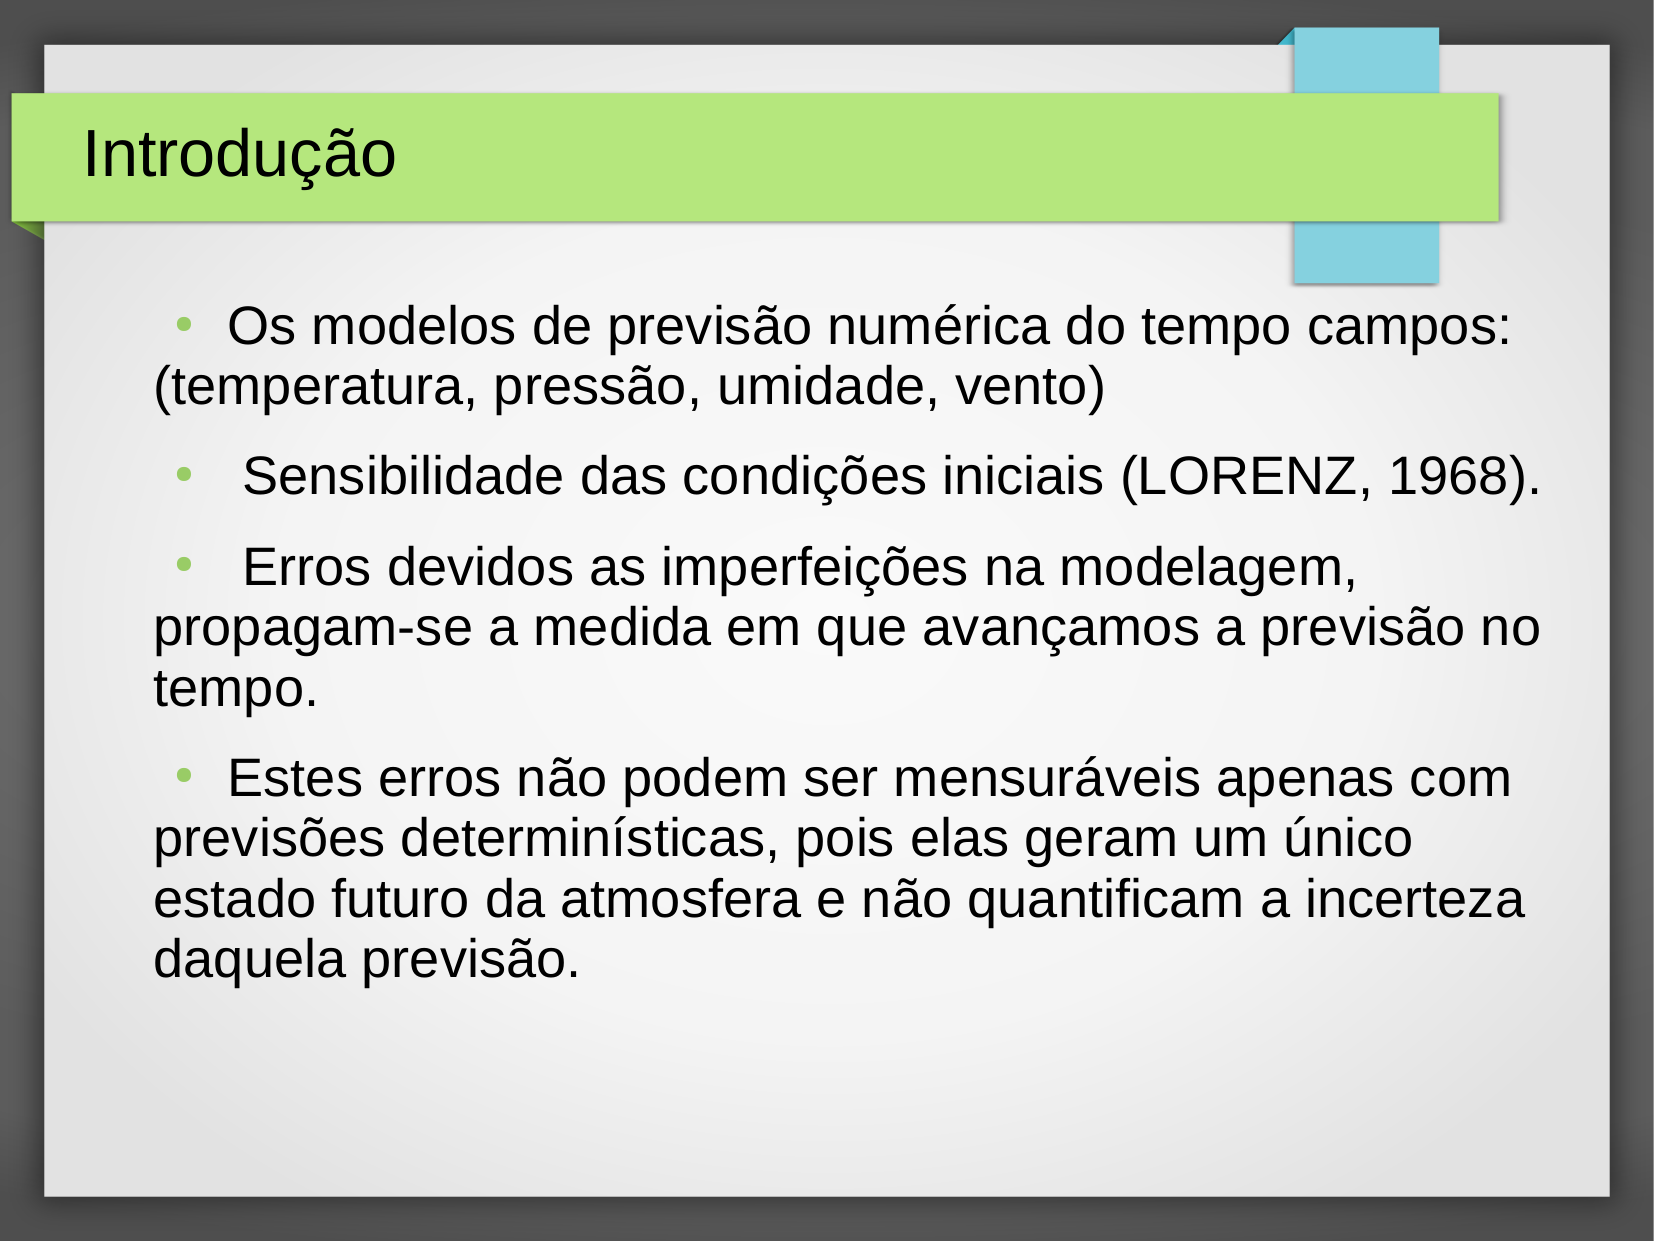

# Introdução
Os modelos de previsão numérica do tempo campos: (temperatura, pressão, umidade, vento)
 Sensibilidade das condições iniciais (LORENZ, 1968).
 Erros devidos as imperfeições na modelagem, propagam-se a medida em que avançamos a previsão no tempo.
Estes erros não podem ser mensuráveis apenas com previsões determinísticas, pois elas geram um único estado futuro da atmosfera e não quantificam a incerteza daquela previsão.